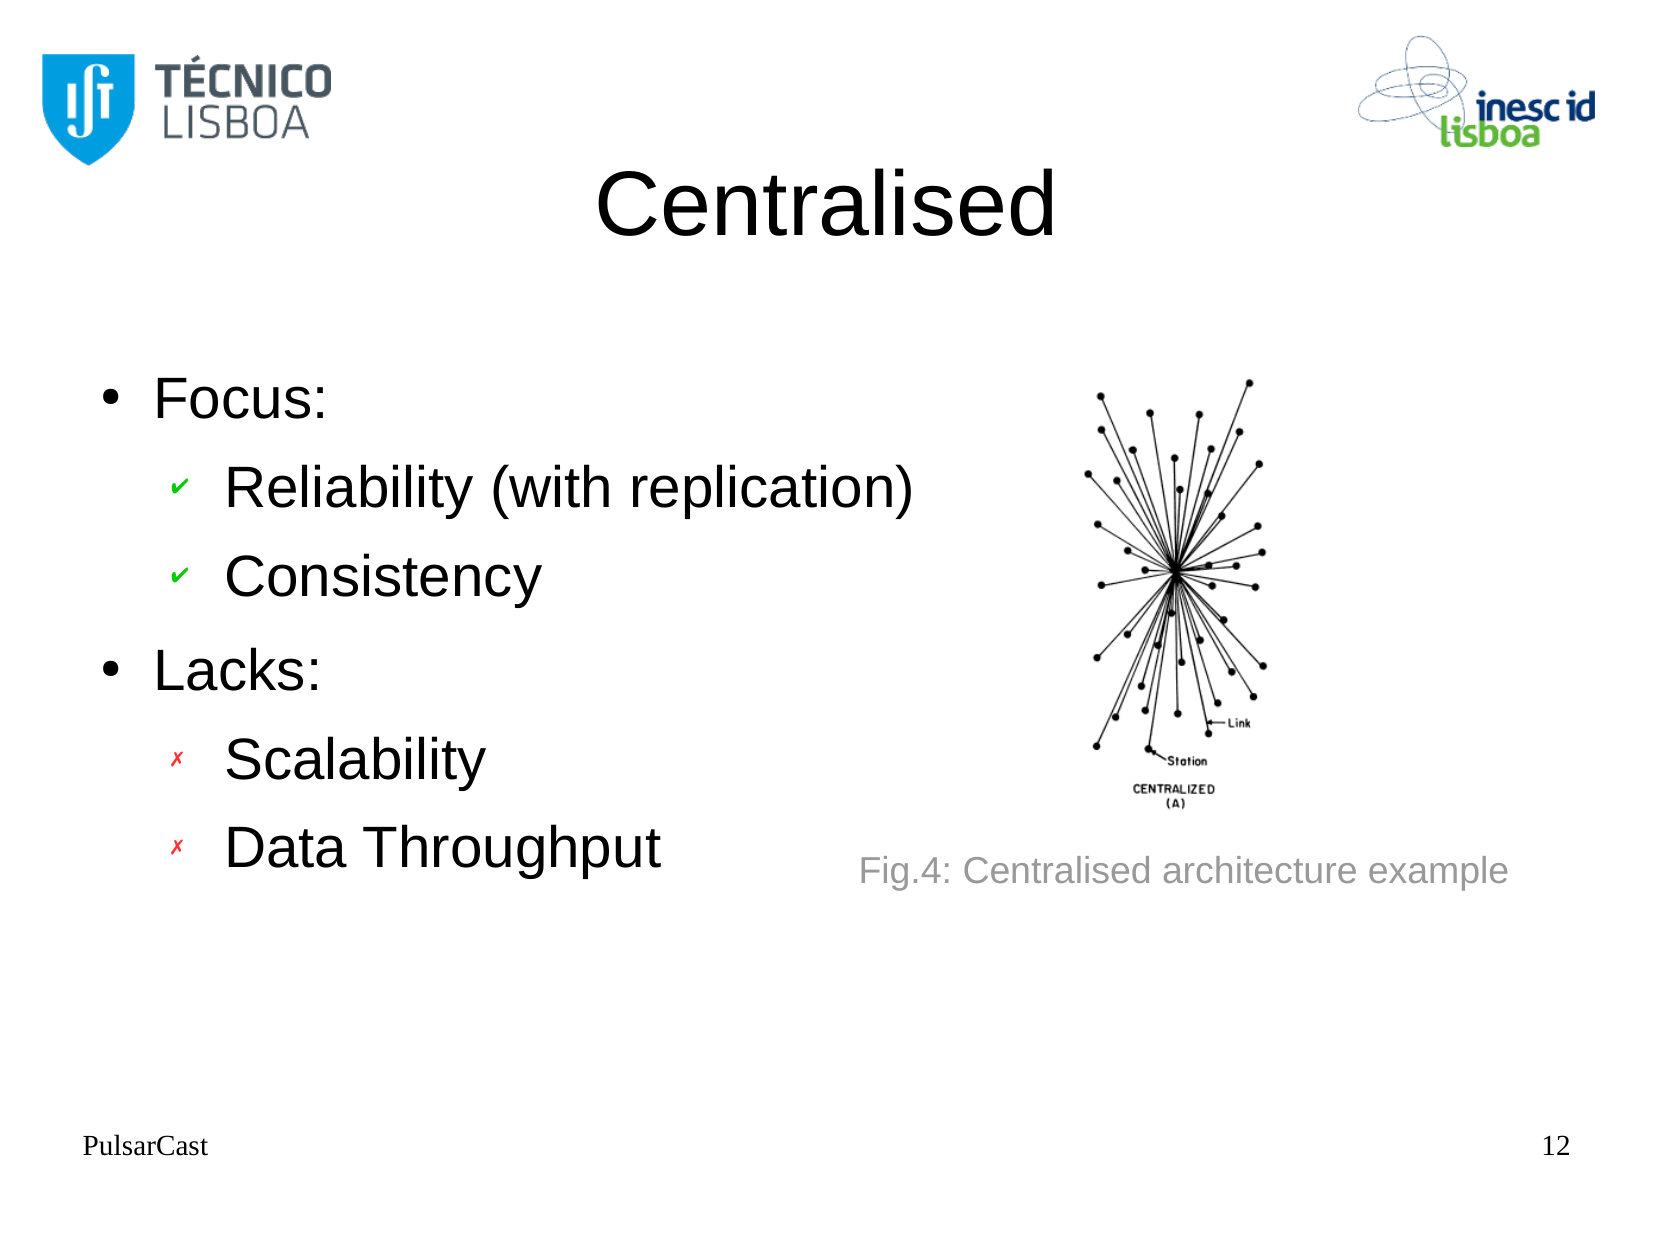

Centralised
# Focus:
Reliability (with replication)
Consistency
Lacks:
Scalability
Data Throughput
Fig.4: Centralised architecture example
PulsarCast
12